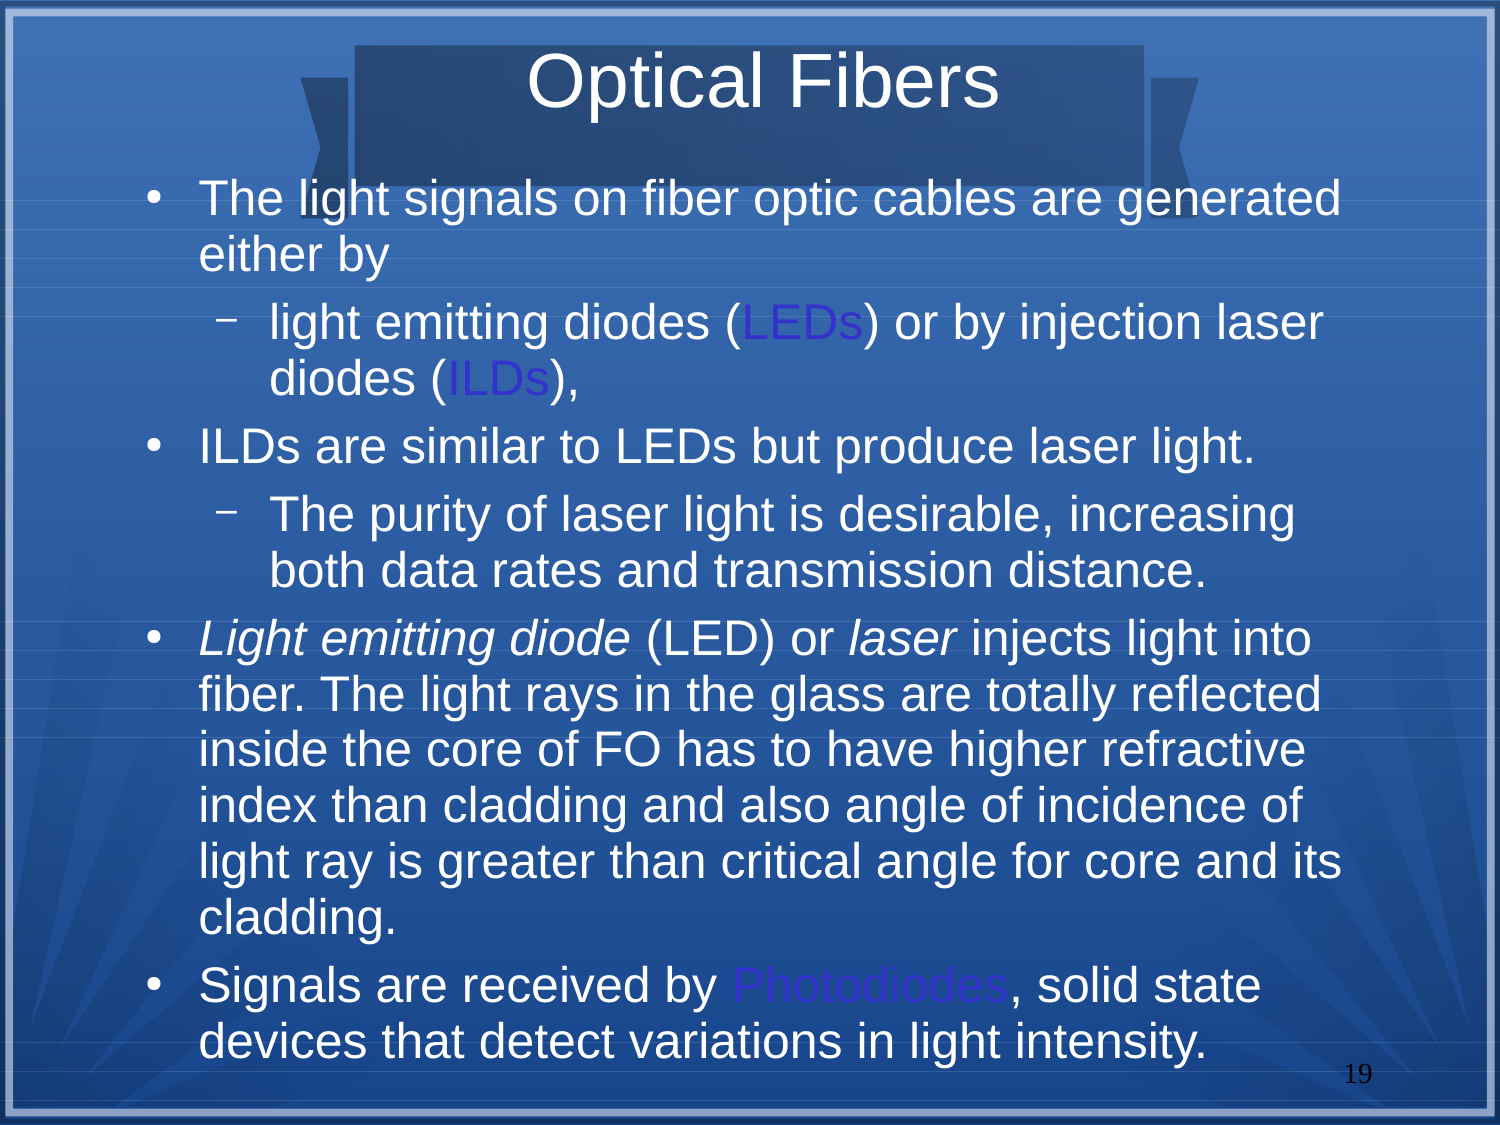

# Optical Fibers
The light signals on fiber optic cables are generated either by
light emitting diodes (LEDs) or by injection laser diodes (ILDs),
ILDs are similar to LEDs but produce laser light.
The purity of laser light is desirable, increasing both data rates and transmission distance.
Light emitting diode (LED) or laser injects light into fiber. The light rays in the glass are totally reflected inside the core of FO has to have higher refractive index than cladding and also angle of incidence of light ray is greater than critical angle for core and its cladding.
Signals are received by Photodiodes, solid state devices that detect variations in light intensity.